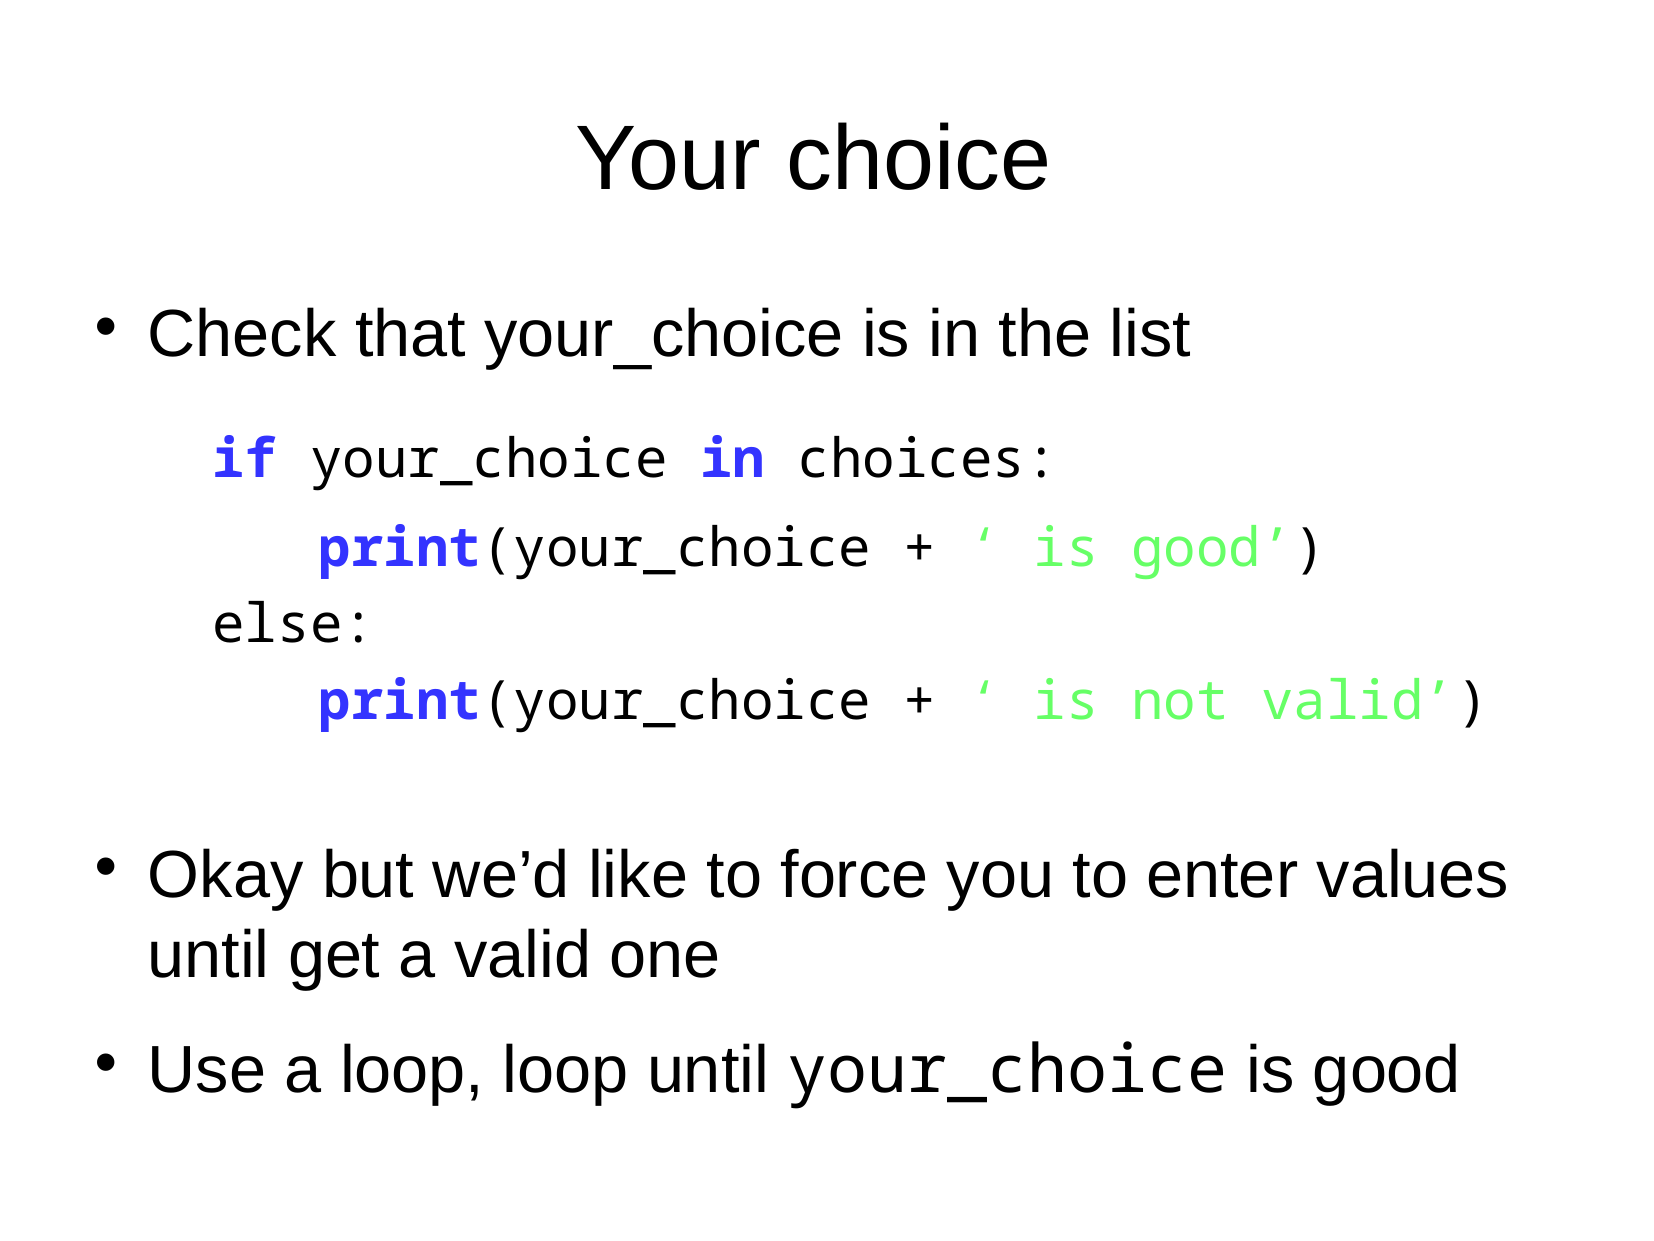

Your choice
Check that your_choice is in the list
 if your_choice in choices:
 print(your_choice + ‘ is good’)
 else:
 print(your_choice + ‘ is not valid’)
Okay but we’d like to force you to enter values until get a valid one
Use a loop, loop until your_choice is good